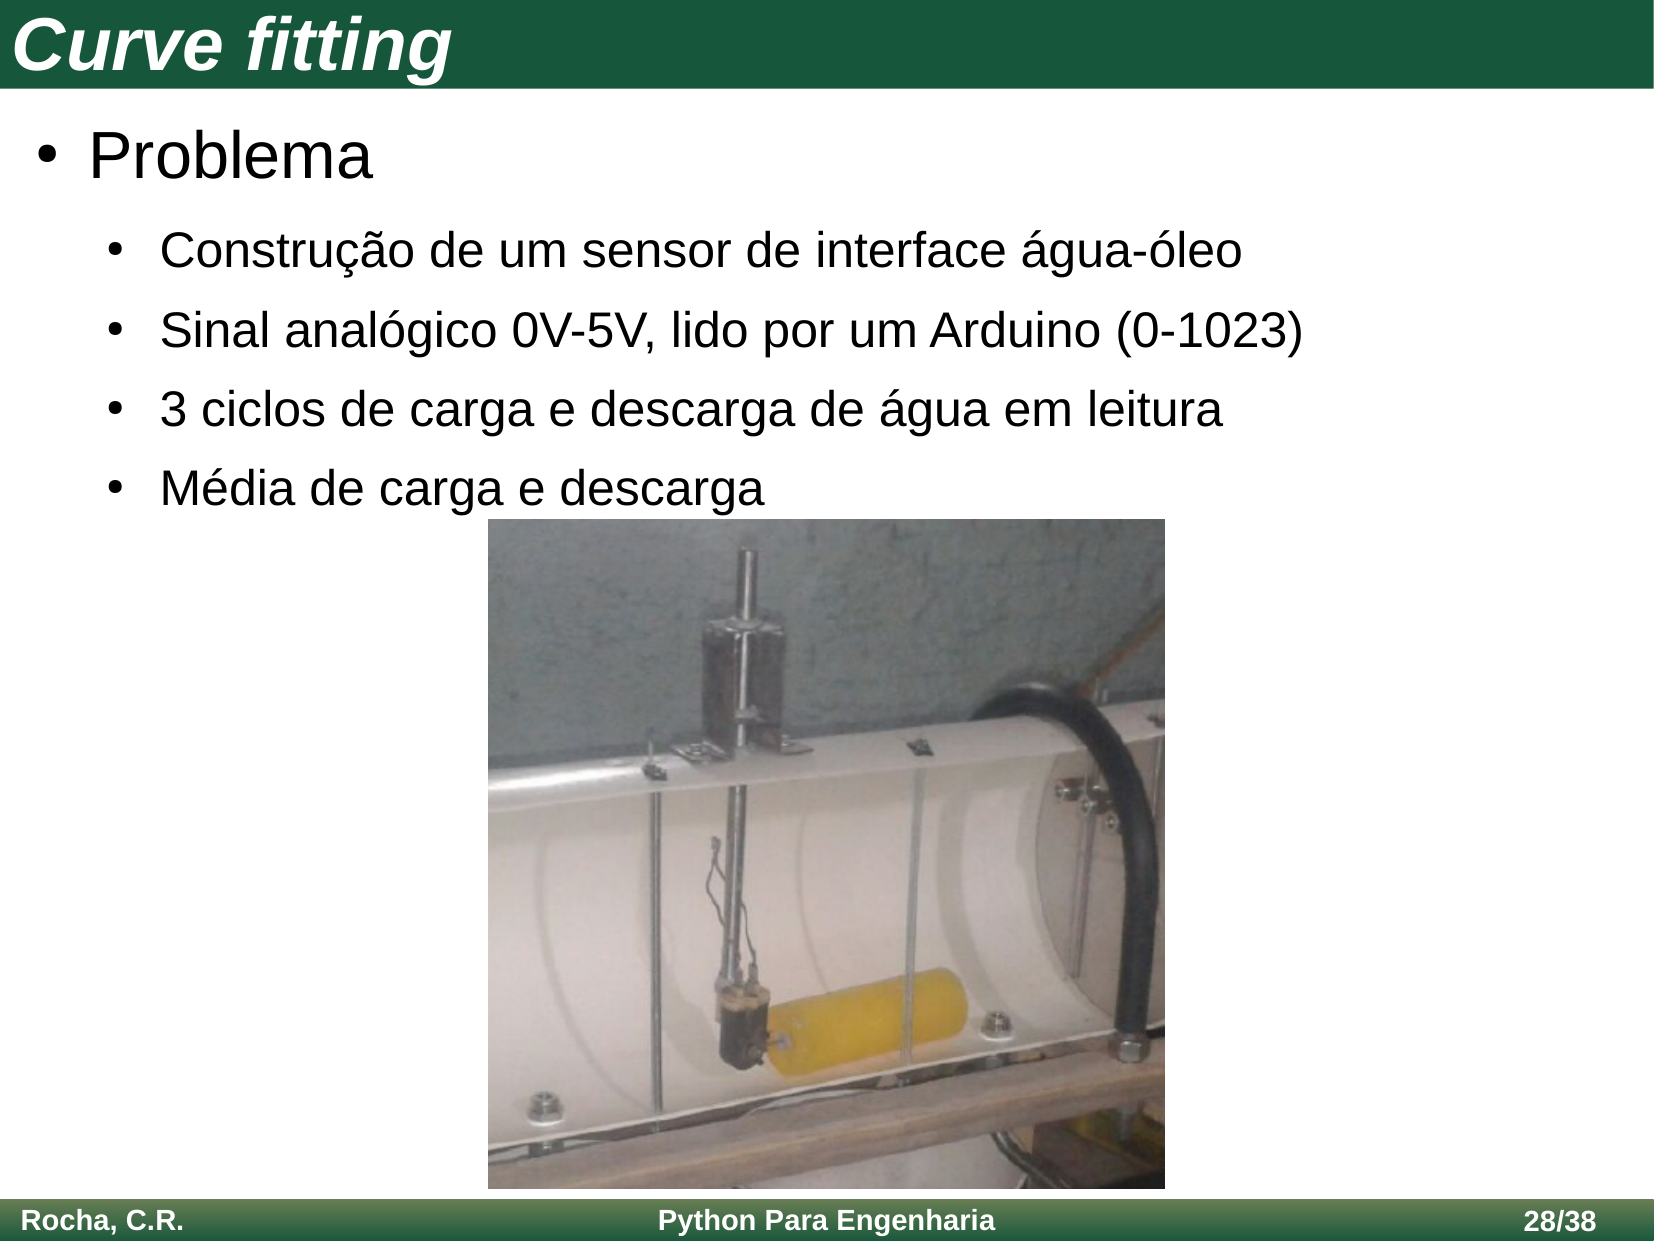

# Curve fitting
Problema
Construção de um sensor de interface água-óleo
Sinal analógico 0V-5V, lido por um Arduino (0-1023)
3 ciclos de carga e descarga de água em leitura
Média de carga e descarga